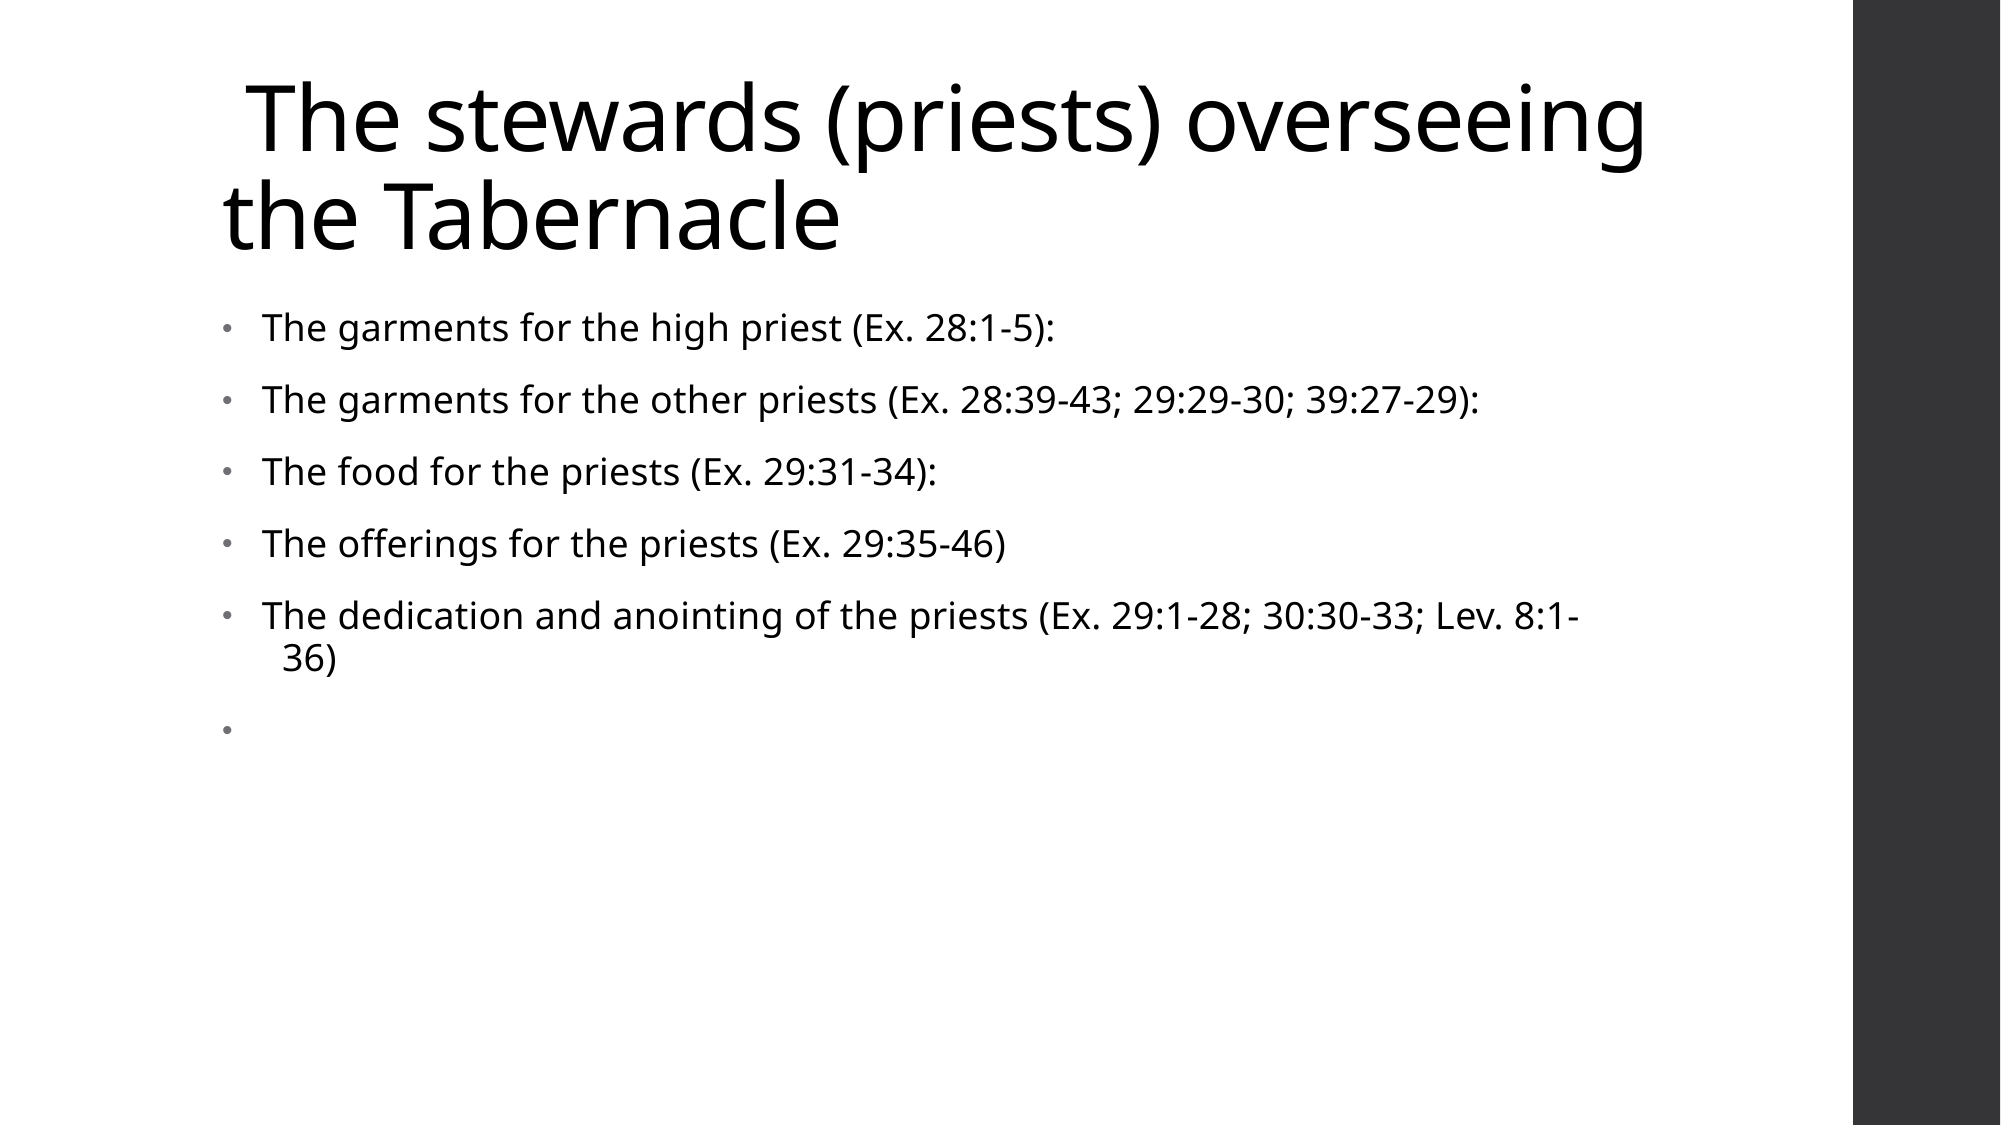

# The stewards (priests) overseeing the Tabernacle
 The garments for the high priest (Ex. 28:1-5):
 The garments for the other priests (Ex. 28:39-43; 29:29-30; 39:27-29):
 The food for the priests (Ex. 29:31-34):
 The offerings for the priests (Ex. 29:35-46)
 The dedication and anointing of the priests (Ex. 29:1-28; 30:30-33; Lev. 8:1-36)